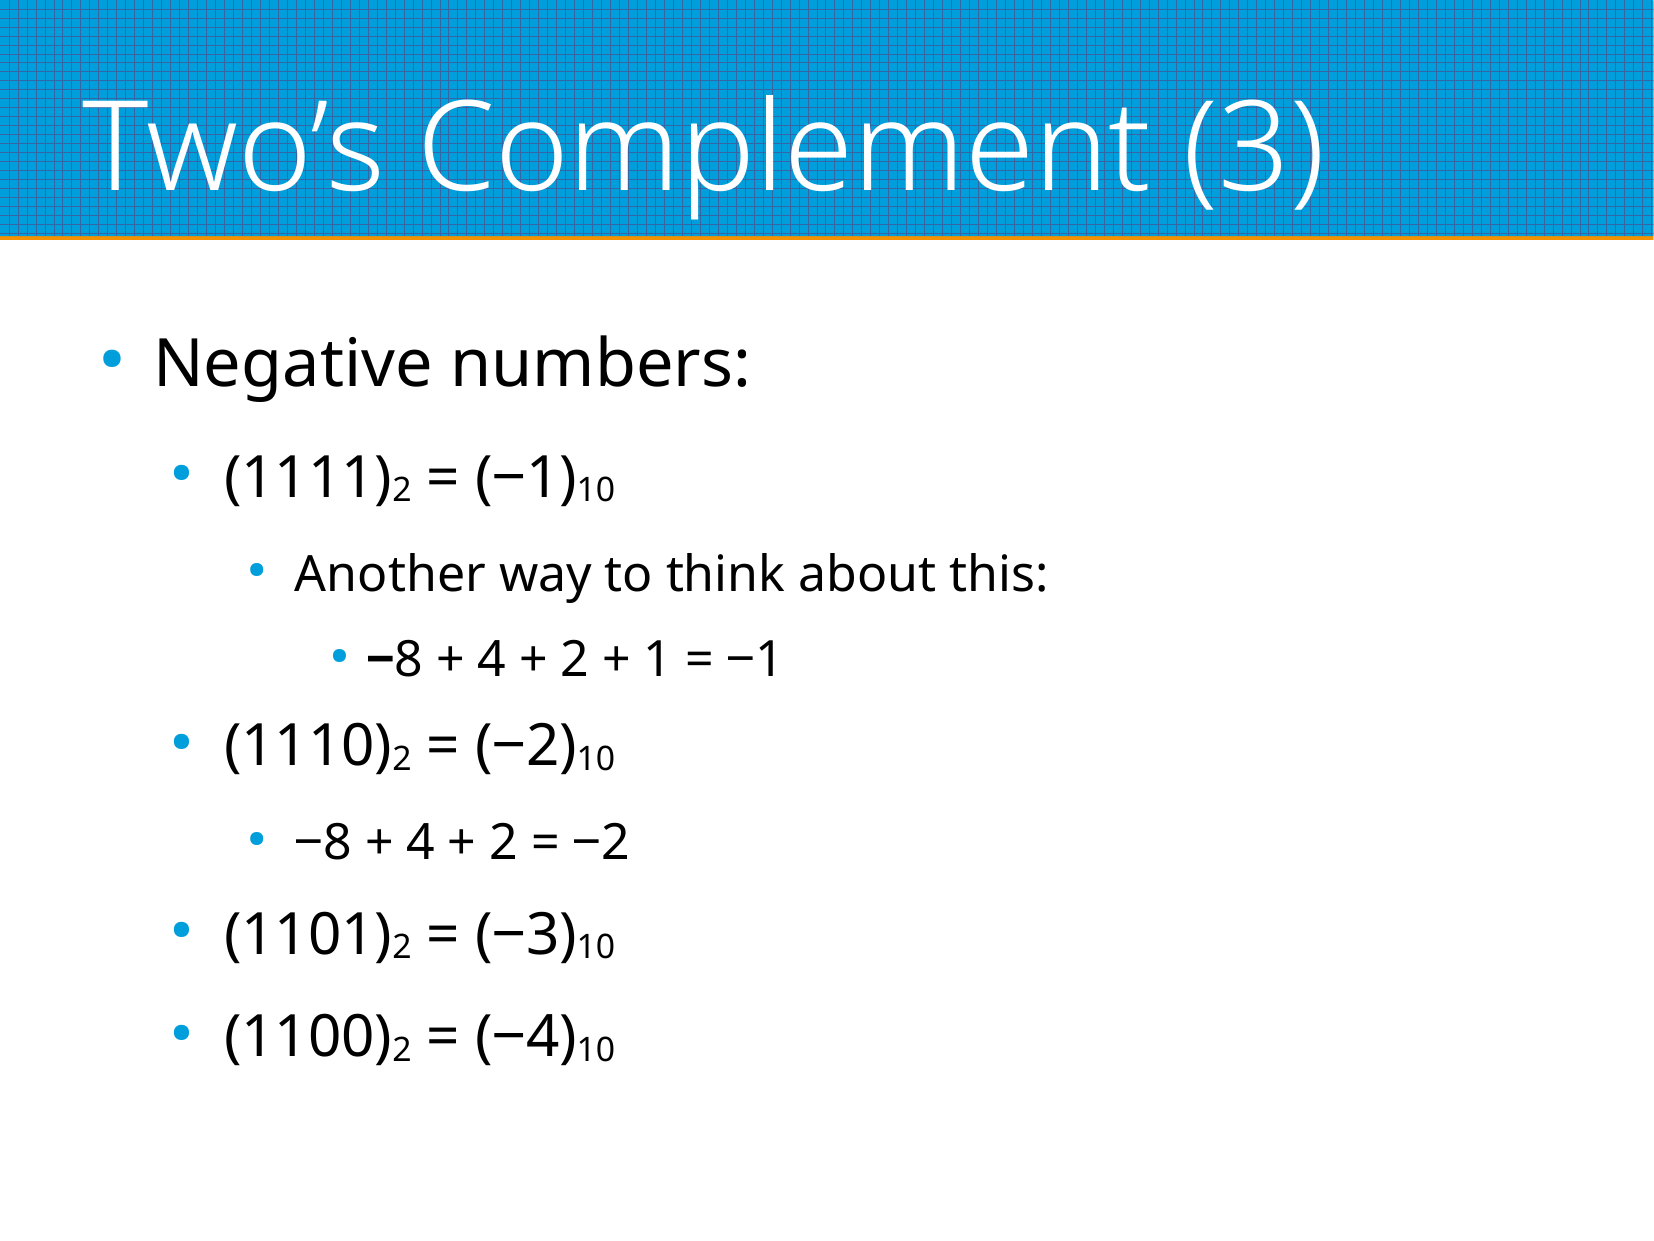

# Two’s Complement (3)
Negative numbers:
(1111)2 = (‒1)10
Another way to think about this:
‒8 + 4 + 2 + 1 = ‒1
(1110)2 = (‒2)10
‒8 + 4 + 2 = ‒2
(1101)2 = (‒3)10
(1100)2 = (‒4)10